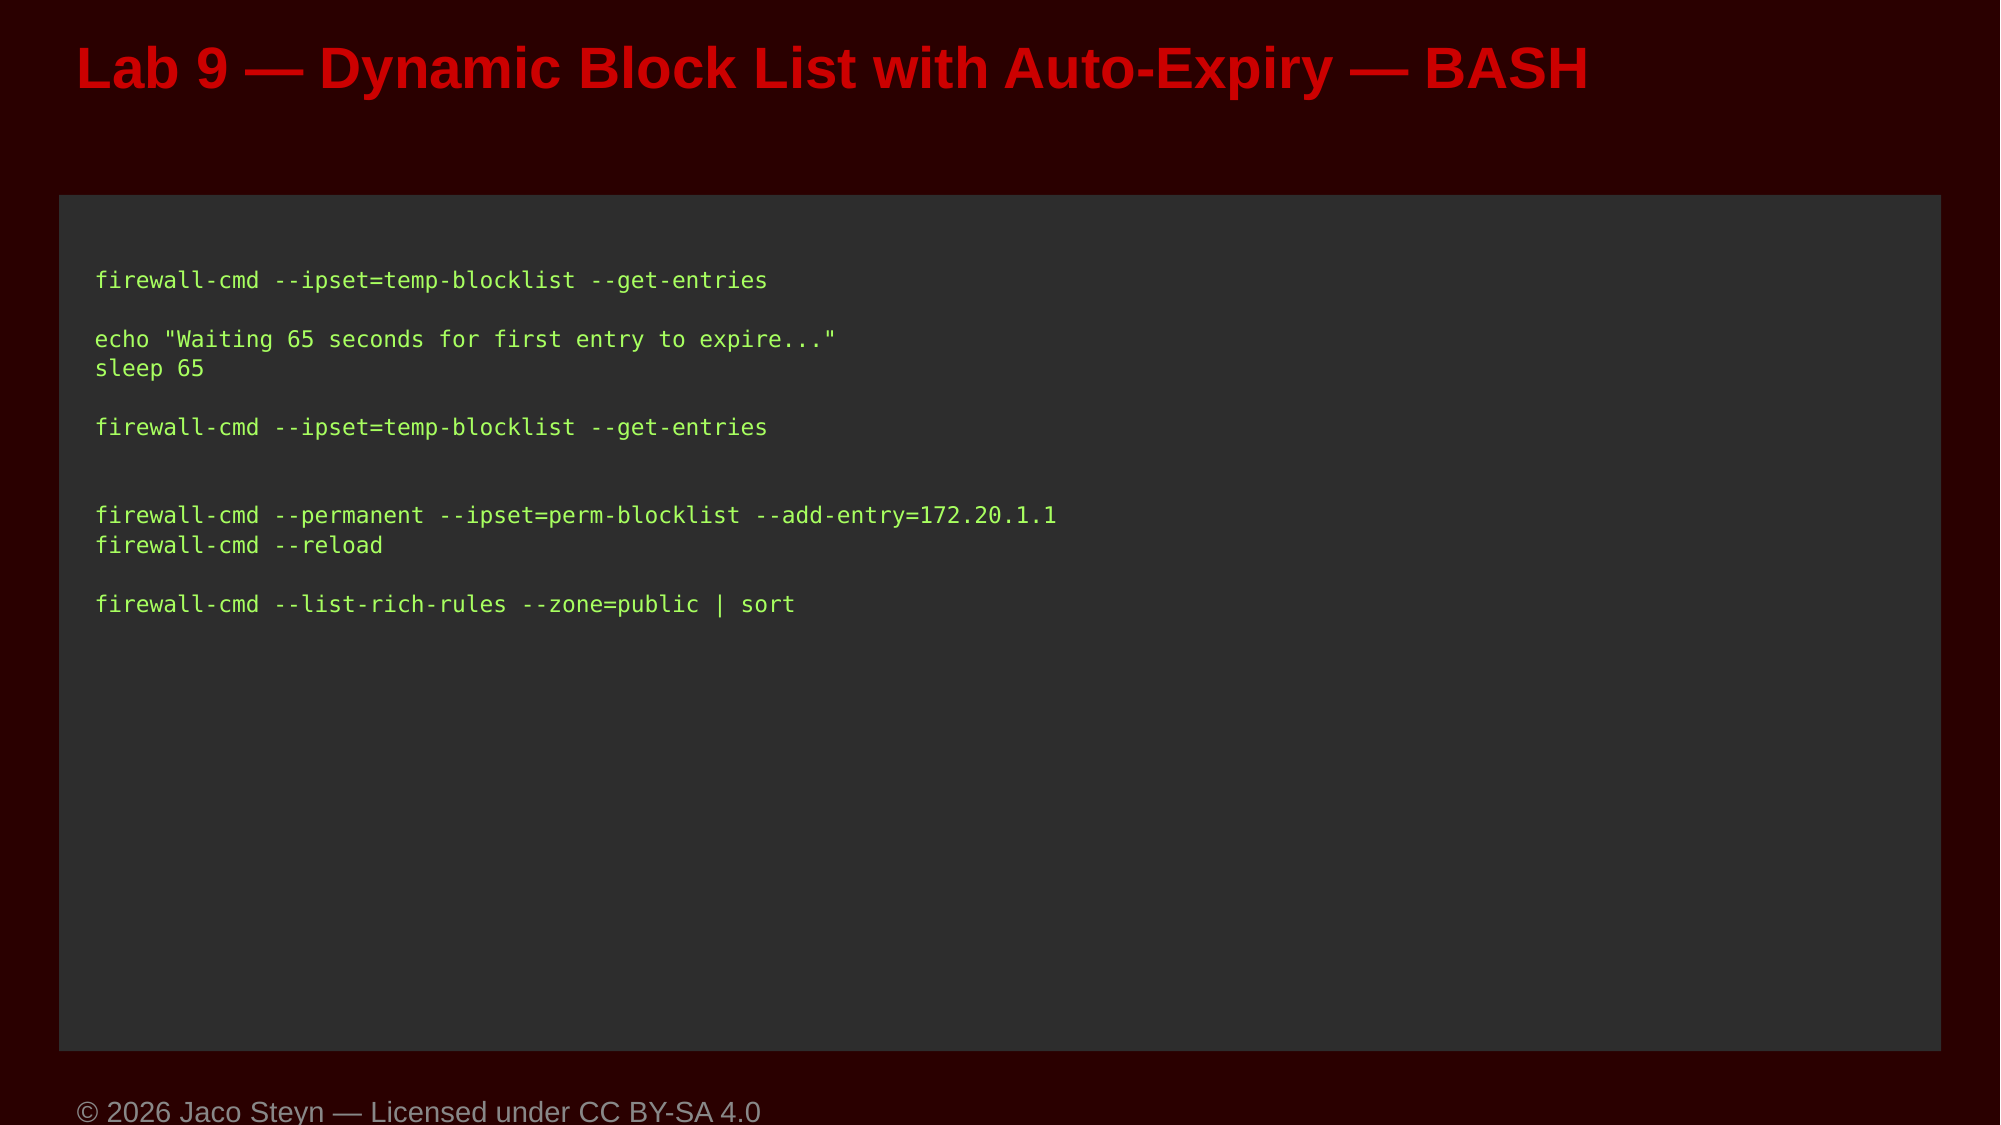

Lab 9 — Dynamic Block List with Auto-Expiry — BASH
firewall-cmd --ipset=temp-blocklist --get-entries
echo "Waiting 65 seconds for first entry to expire..."
sleep 65
firewall-cmd --ipset=temp-blocklist --get-entries
firewall-cmd --permanent --ipset=perm-blocklist --add-entry=172.20.1.1
firewall-cmd --reload
firewall-cmd --list-rich-rules --zone=public | sort
© 2026 Jaco Steyn — Licensed under CC BY-SA 4.0